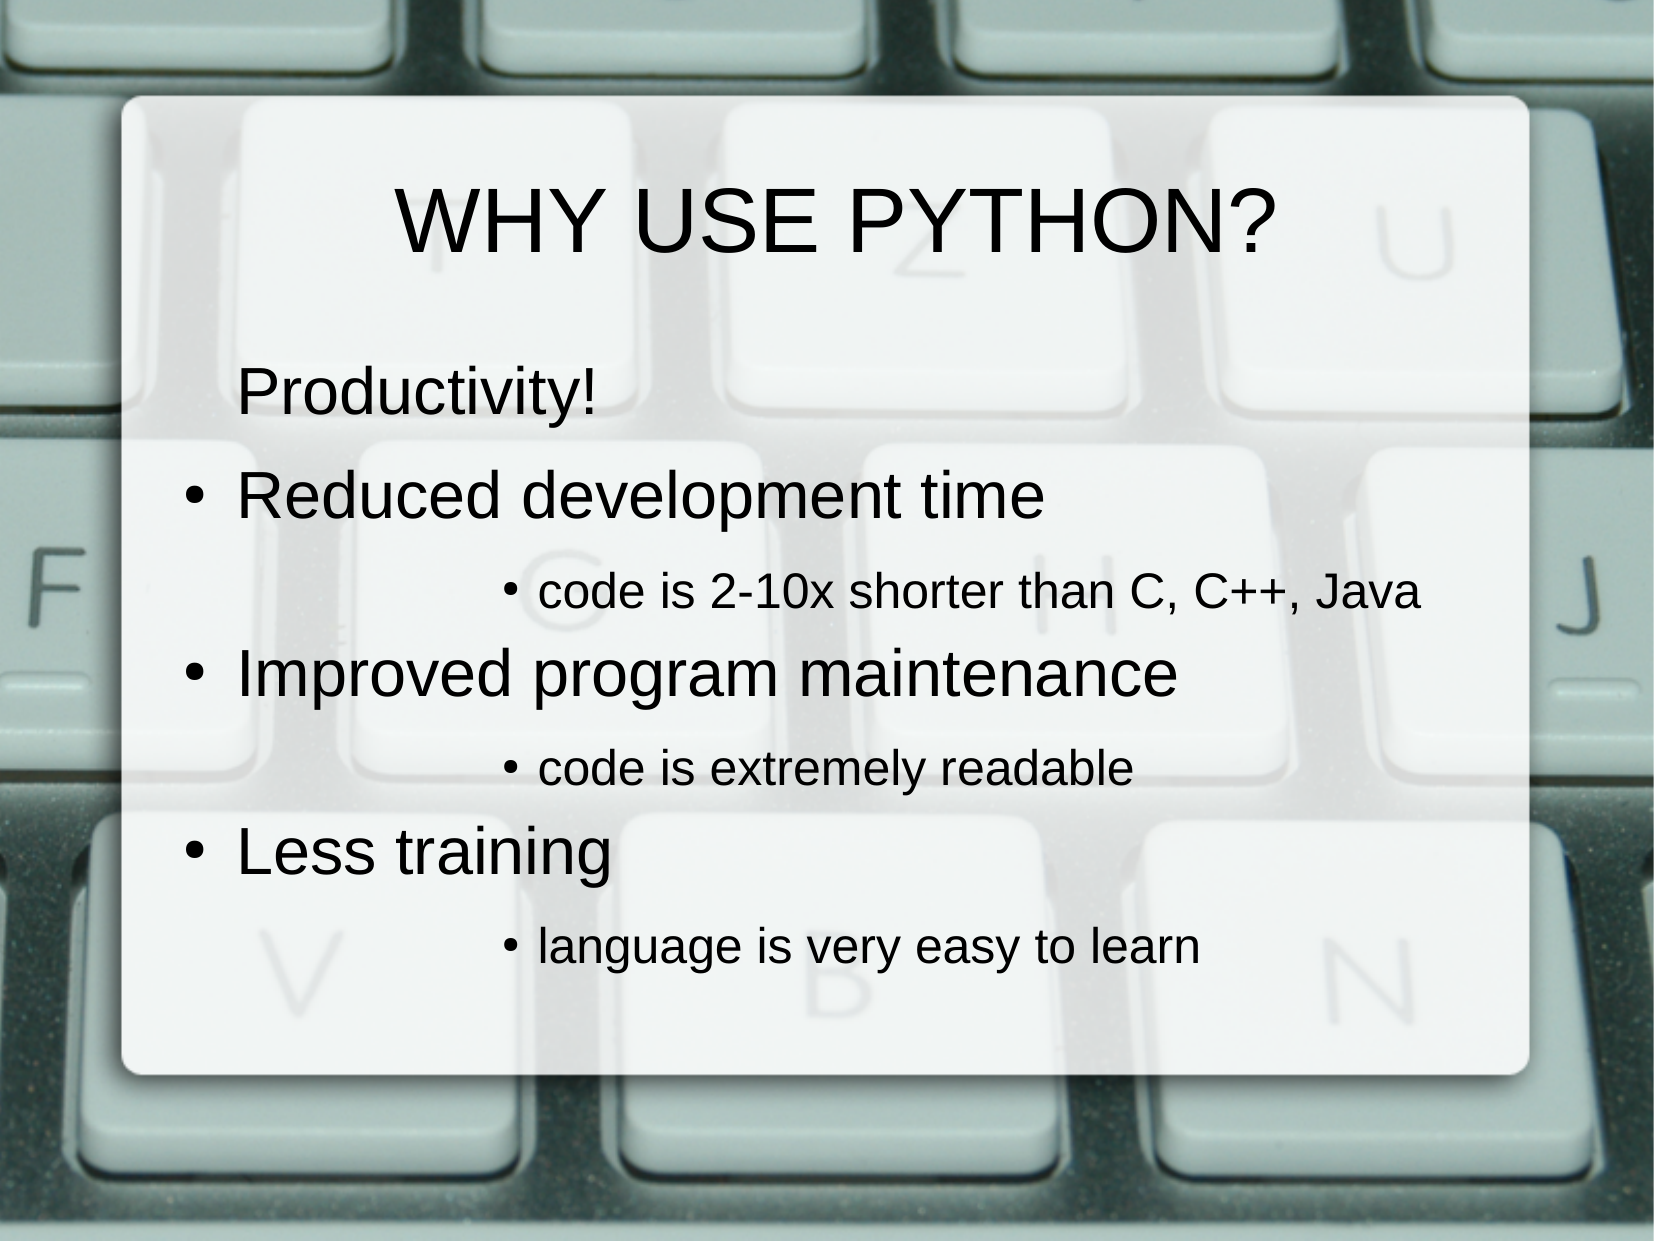

# WHY USE PYTHON?
Productivity!
Reduced development time
code is 2-10x shorter than C, C++, Java
Improved program maintenance
code is extremely readable
Less training
language is very easy to learn